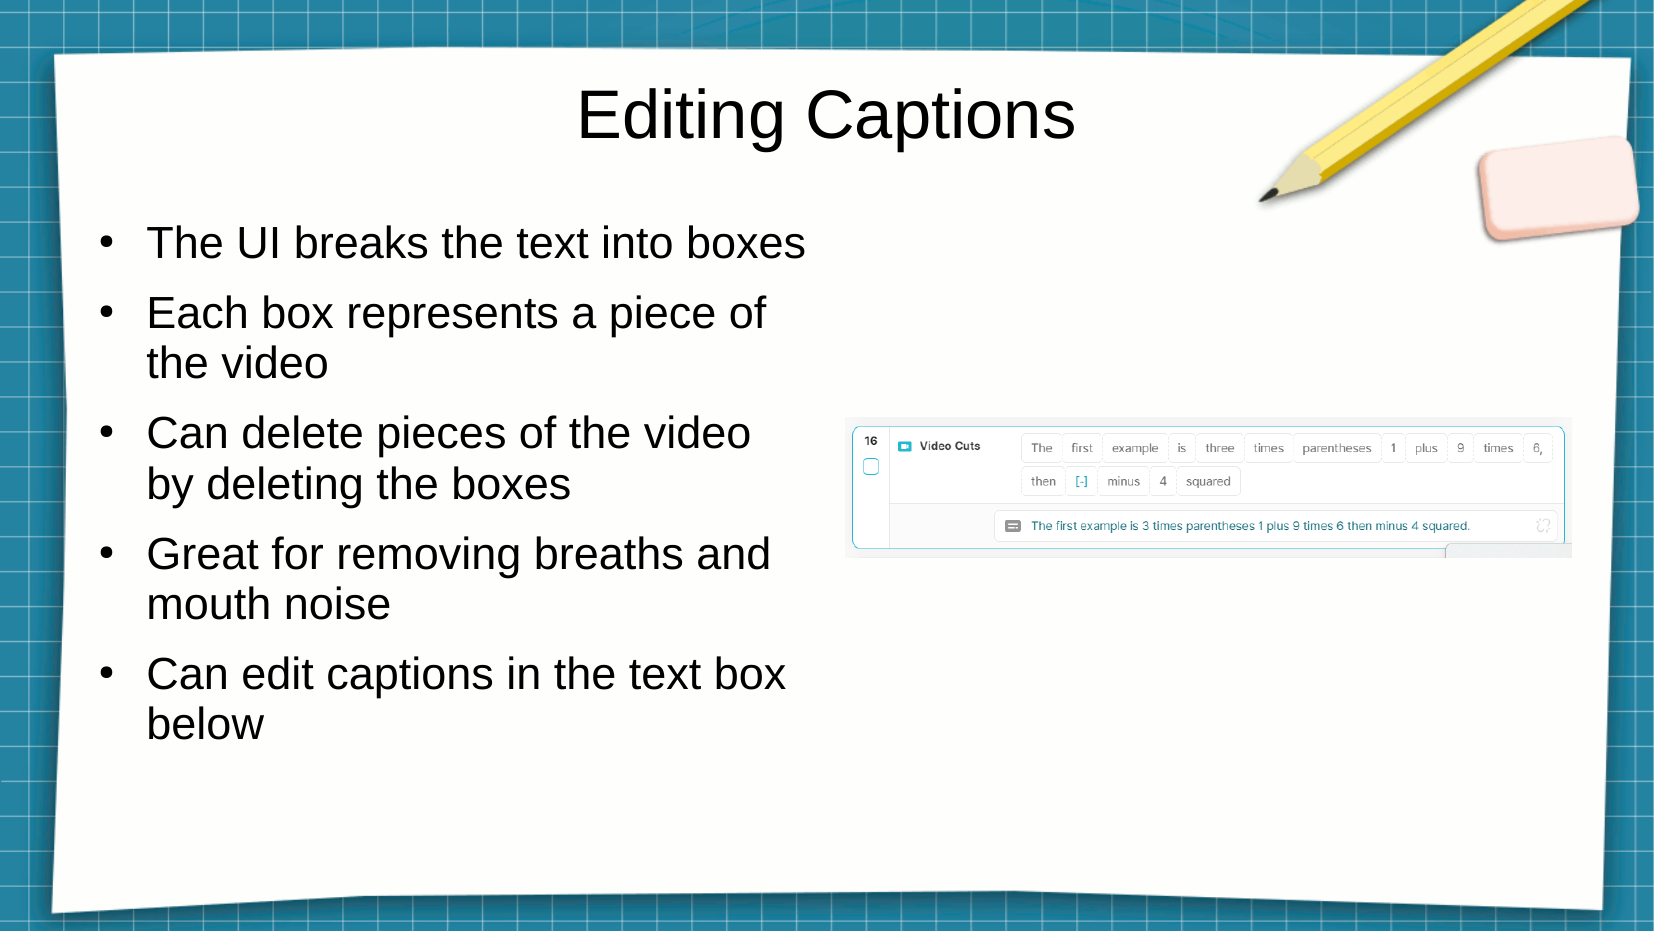

# Editing Captions
The UI breaks the text into boxes
Each box represents a piece of the video
Can delete pieces of the video by deleting the boxes
Great for removing breaths and mouth noise
Can edit captions in the text box below